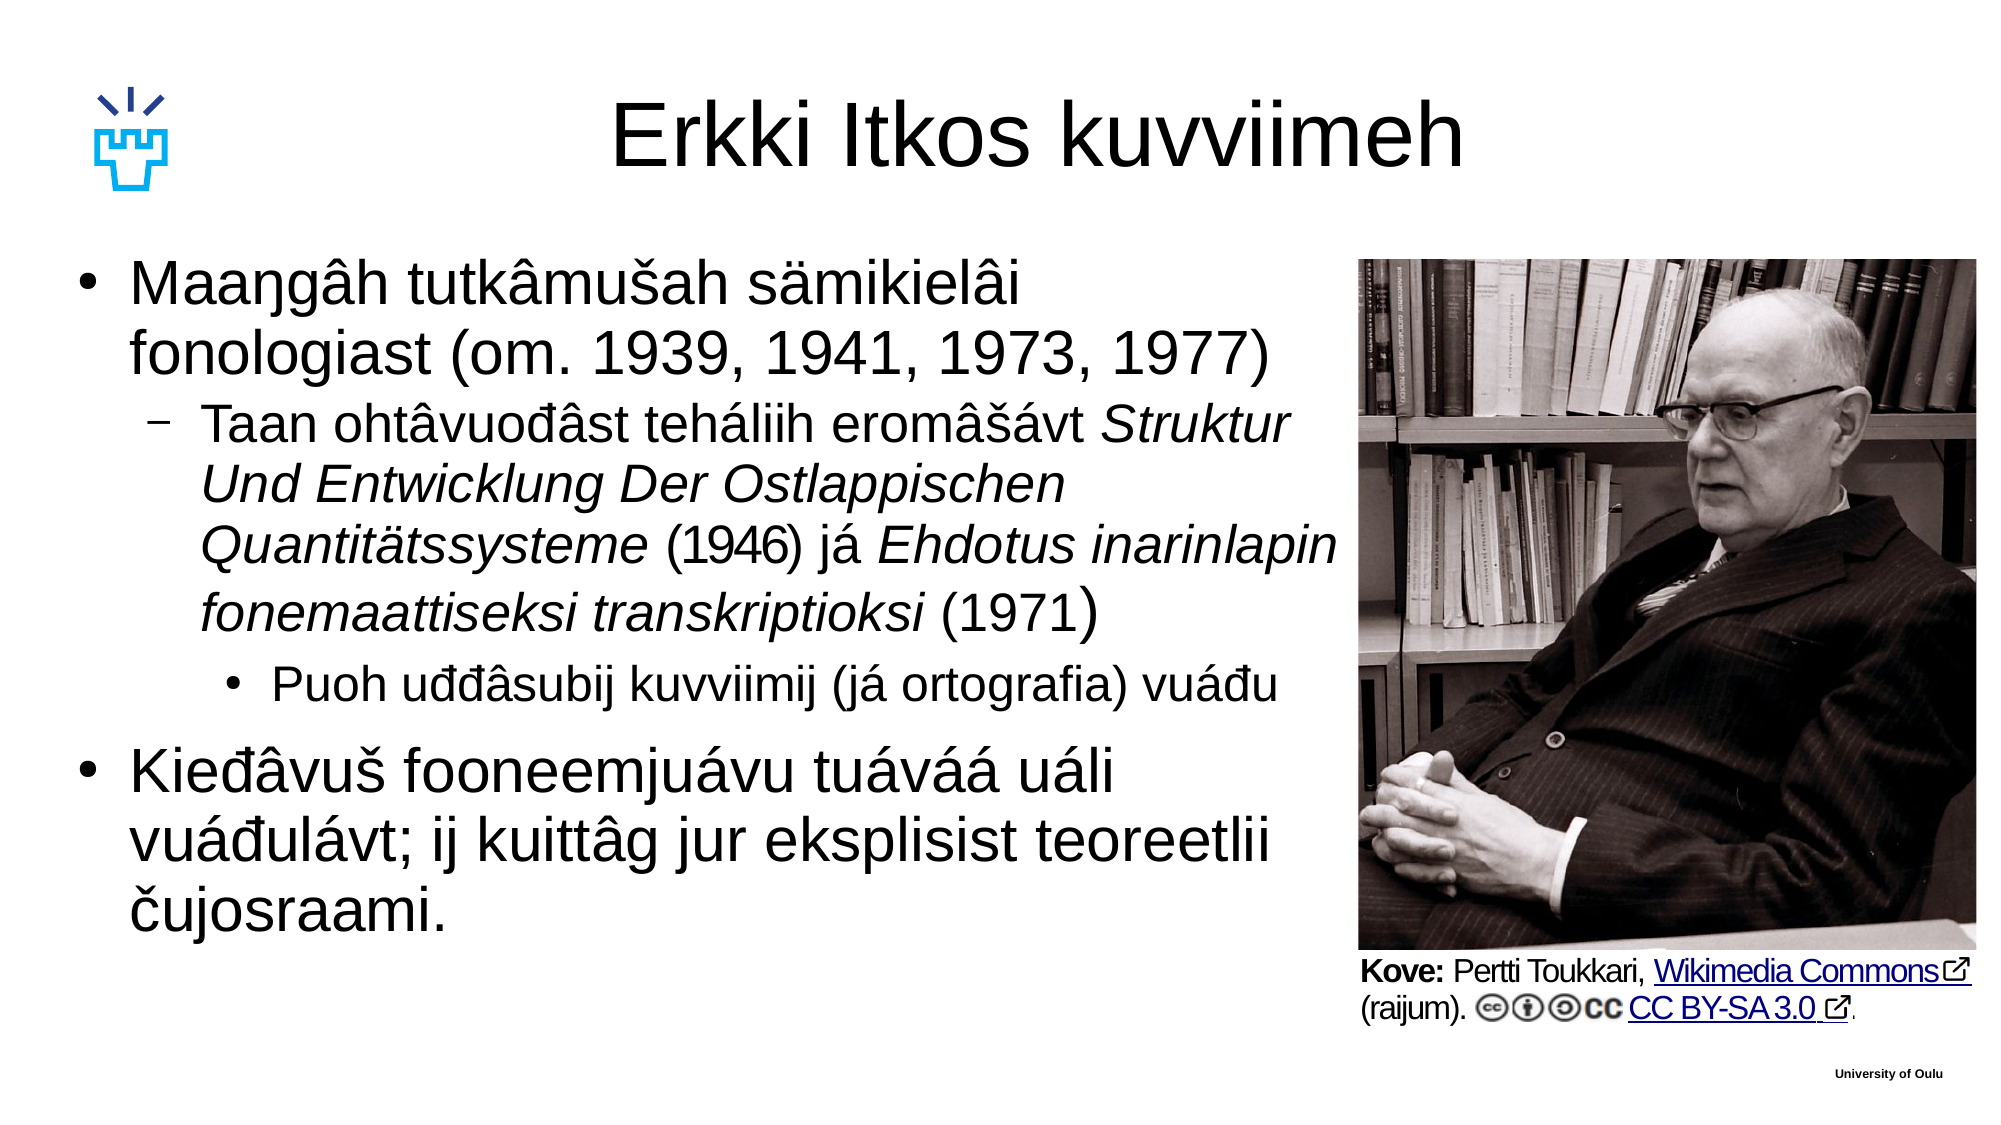

# Erkki Itkos kuvviimeh
Maaŋgâh tutkâmušah sämikielâi fonologiast (om. 1939, 1941, 1973, 1977)
Taan ohtâvuođâst teháliih eromâšávt Struktur Und Entwicklung Der Ostlappischen Quantitätssysteme (1946) já Ehdotus inarinlapin fonemaattiseksi transkriptioksi (1971)
Puoh uđđâsubij kuvviimij (já ortografia) vuáđu
Kieđâvuš fooneemjuávu tuáváá uáli vuáđulávt; ij kuittâg jur eksplisist teoreetlii čujosraami.
Kove: Pertti Toukkari, Wikimedia Commons
(raijum).		 CC BY-SA 3.0 .